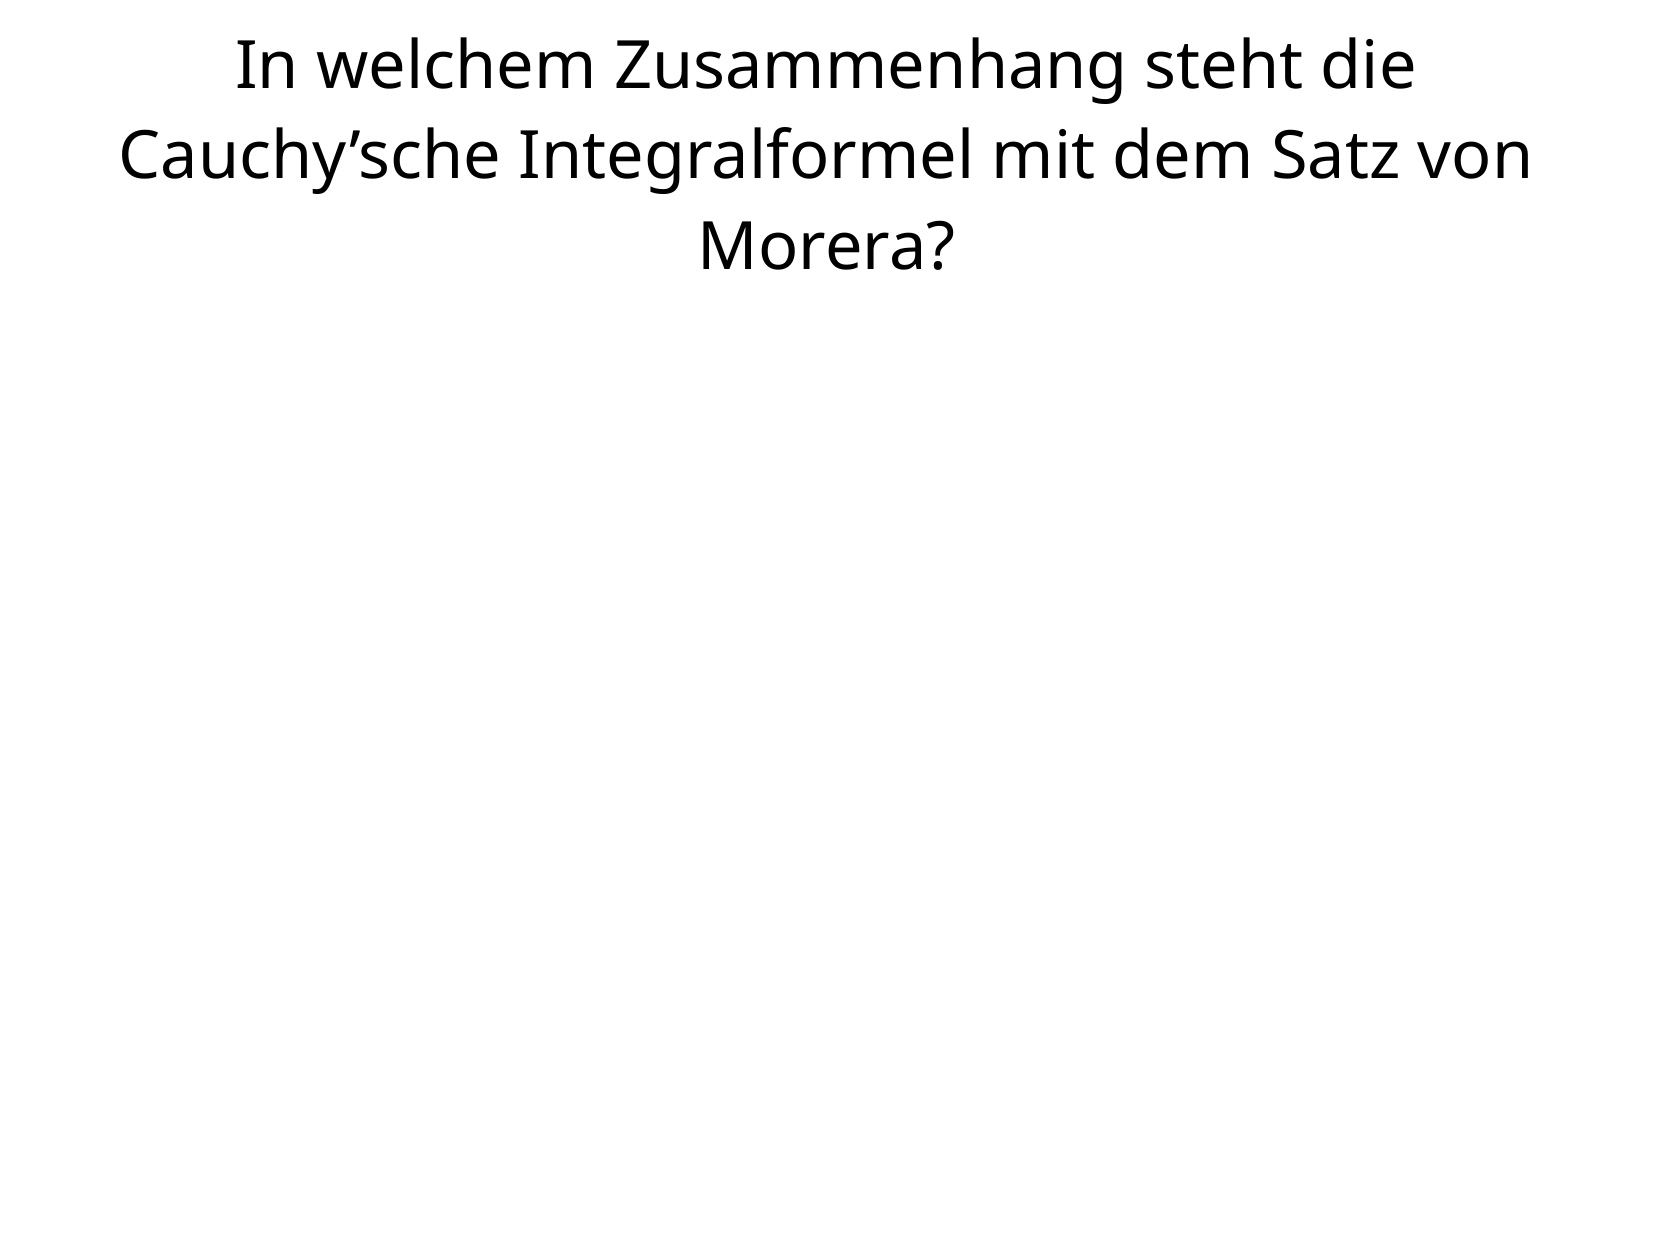

# In welchem Zusammenhang steht die Cauchy’sche Integralformel mit dem Satz von Morera?